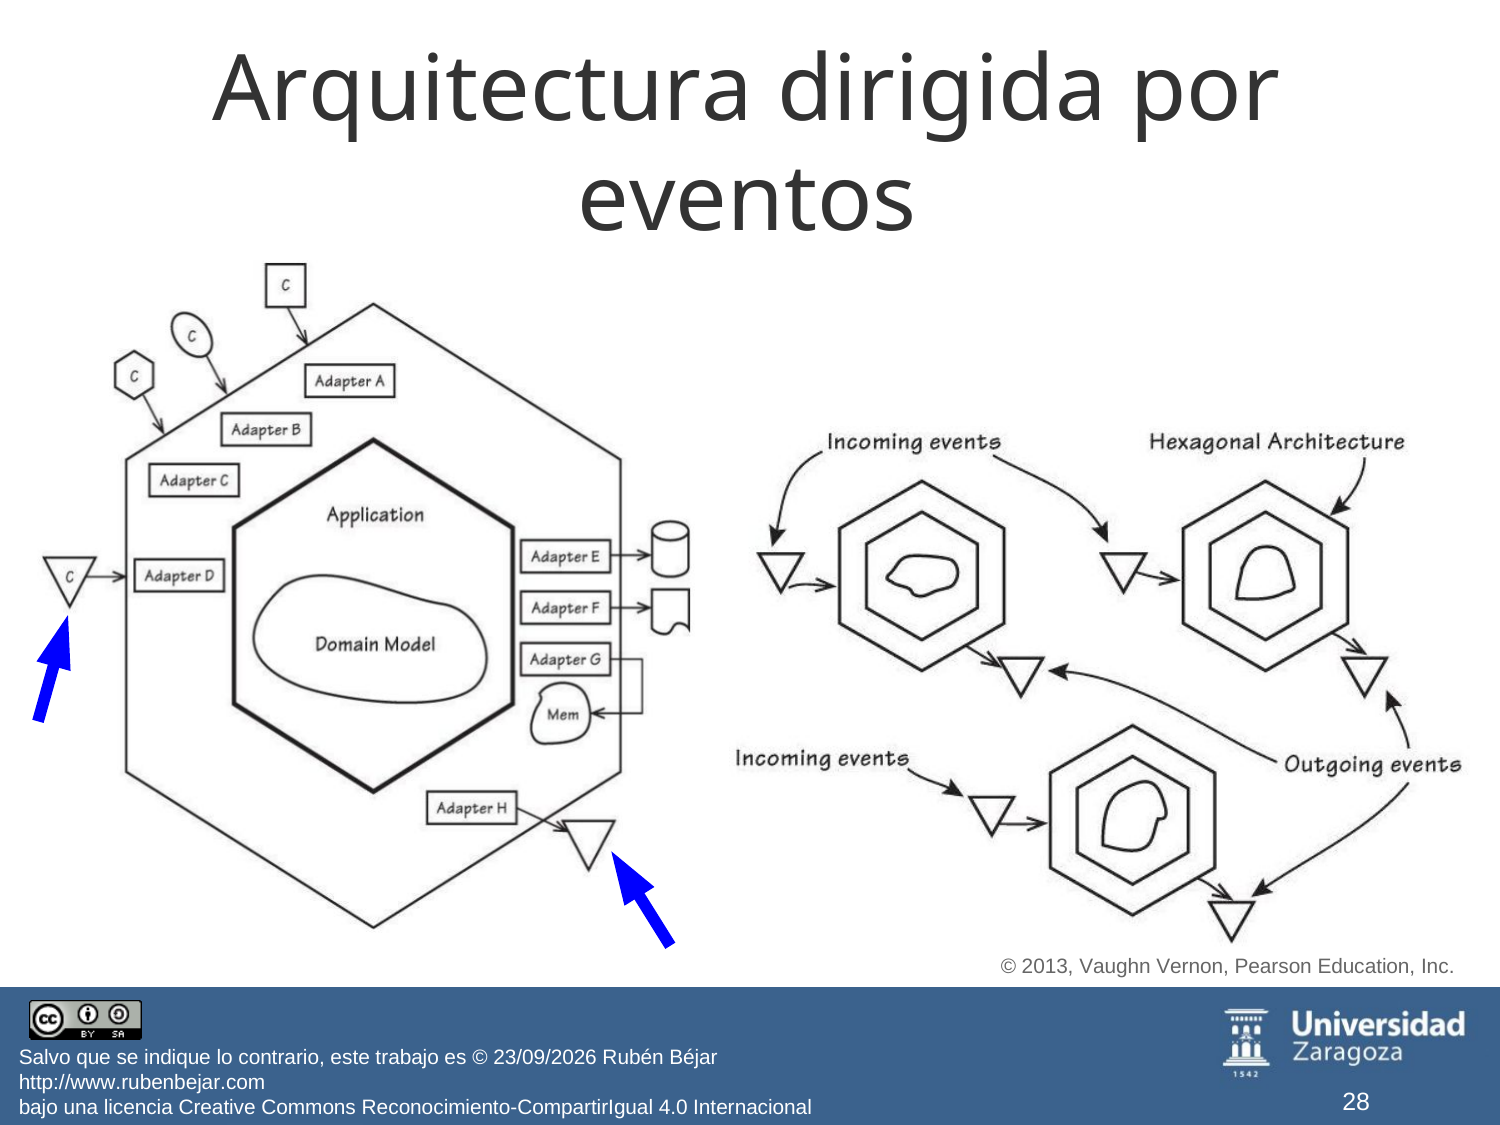

# Arquitectura dirigida por eventos
 © 2013, Vaughn Vernon, Pearson Education, Inc.